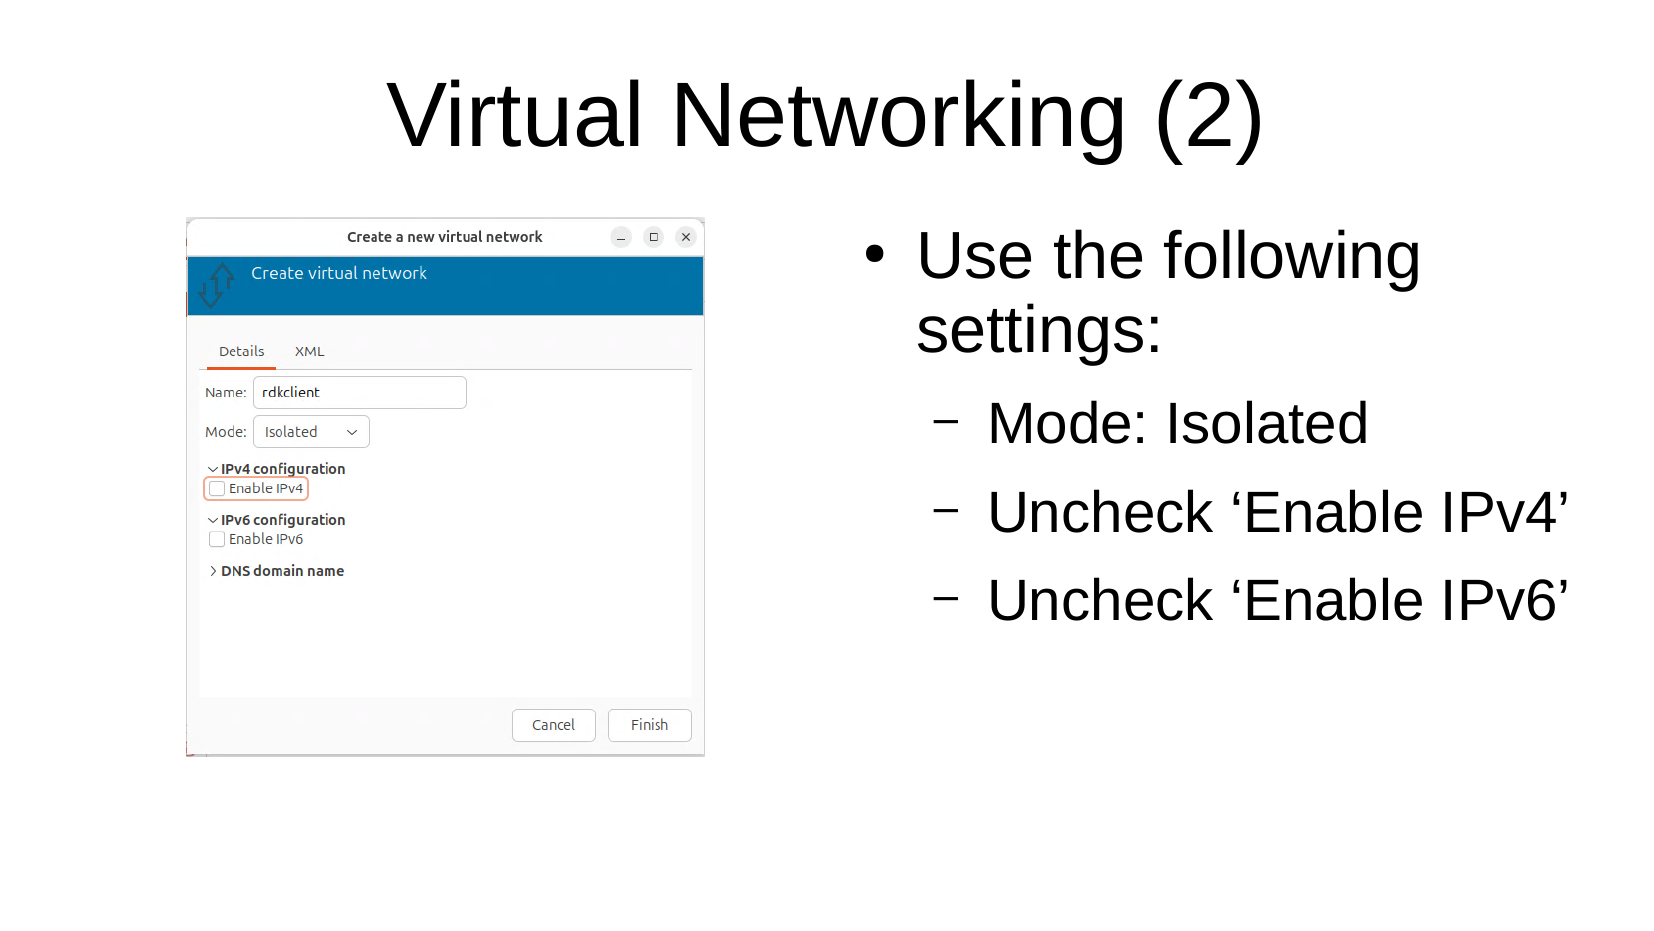

# Virtual Networking (2)
Use the following settings:
Mode: Isolated
Uncheck ‘Enable IPv4’
Uncheck ‘Enable IPv6’